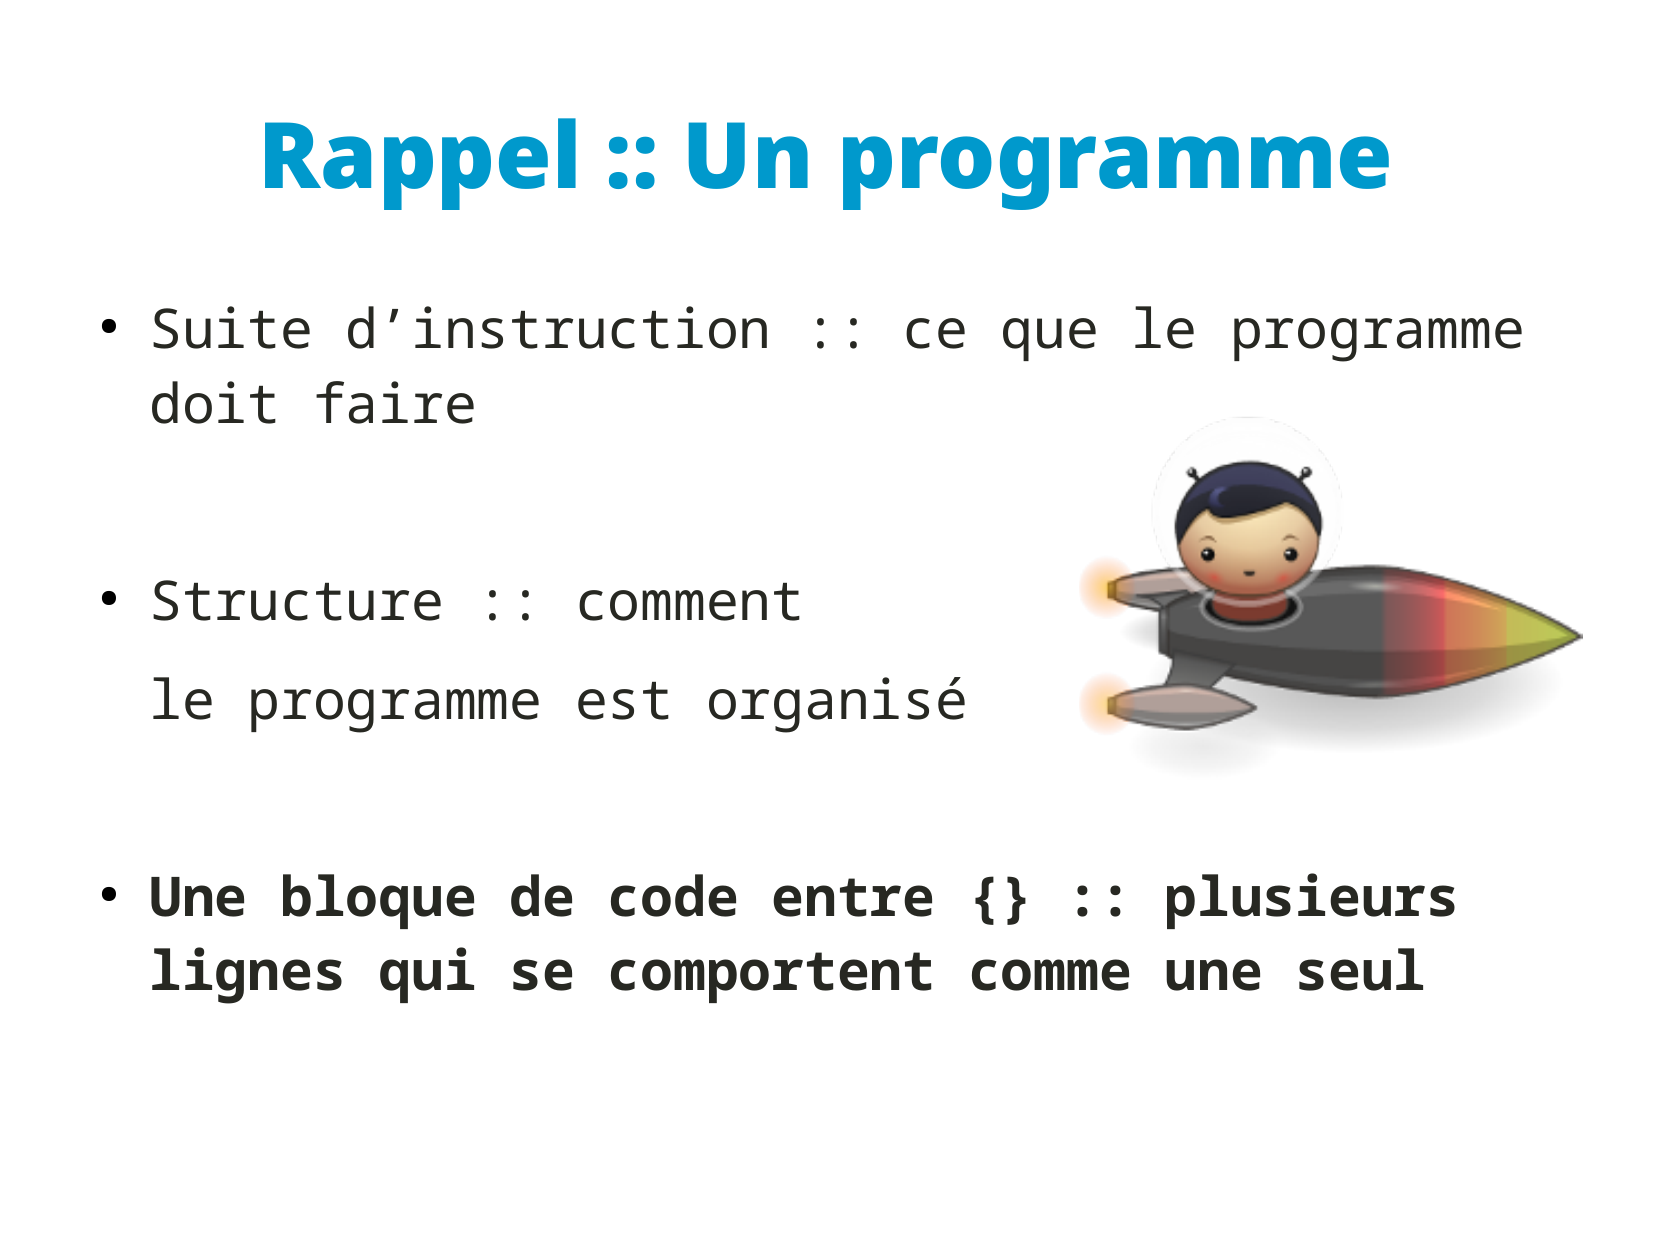

# Rappel :: Un programme
Suite d’instruction :: ce que le programme doit faire
Structure :: comment
le programme est organisé
Une bloque de code entre {} :: plusieurs lignes qui se comportent comme une seul